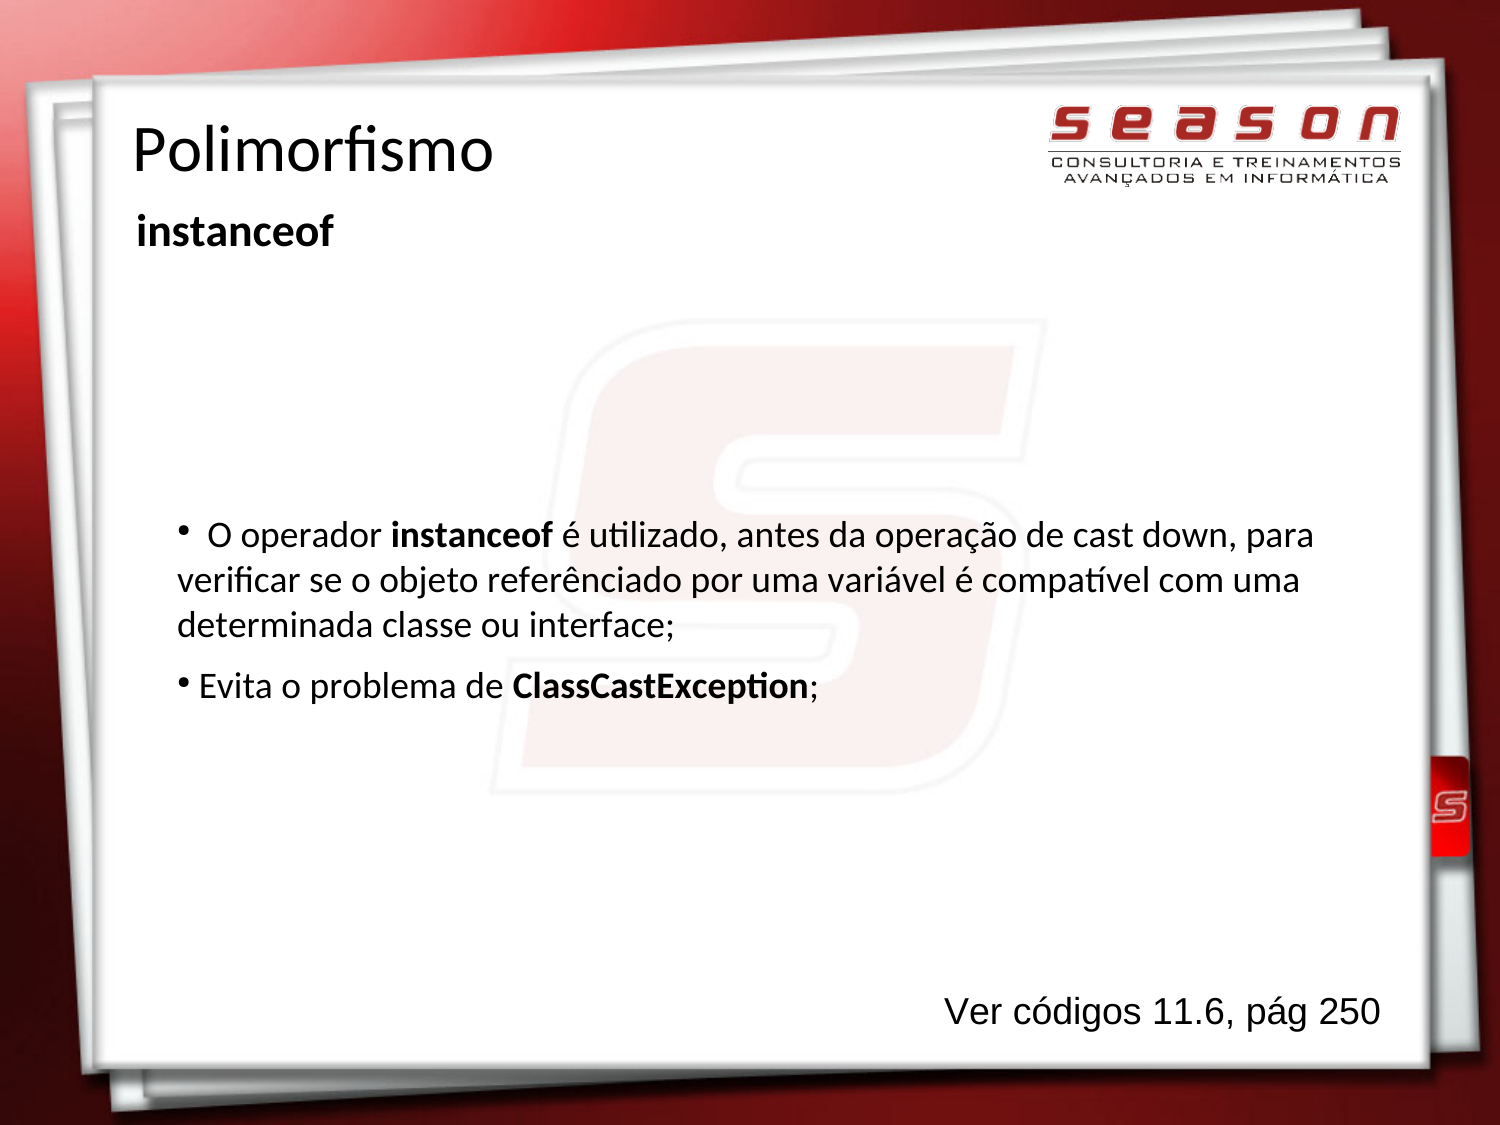

# Polimorfismo
instanceof
 O operador instanceof é utilizado, antes da operação de cast down, para verificar se o objeto referênciado por uma variável é compatível com uma determinada classe ou interface;
 Evita o problema de ClassCastException;
Ver códigos 11.6, pág 250